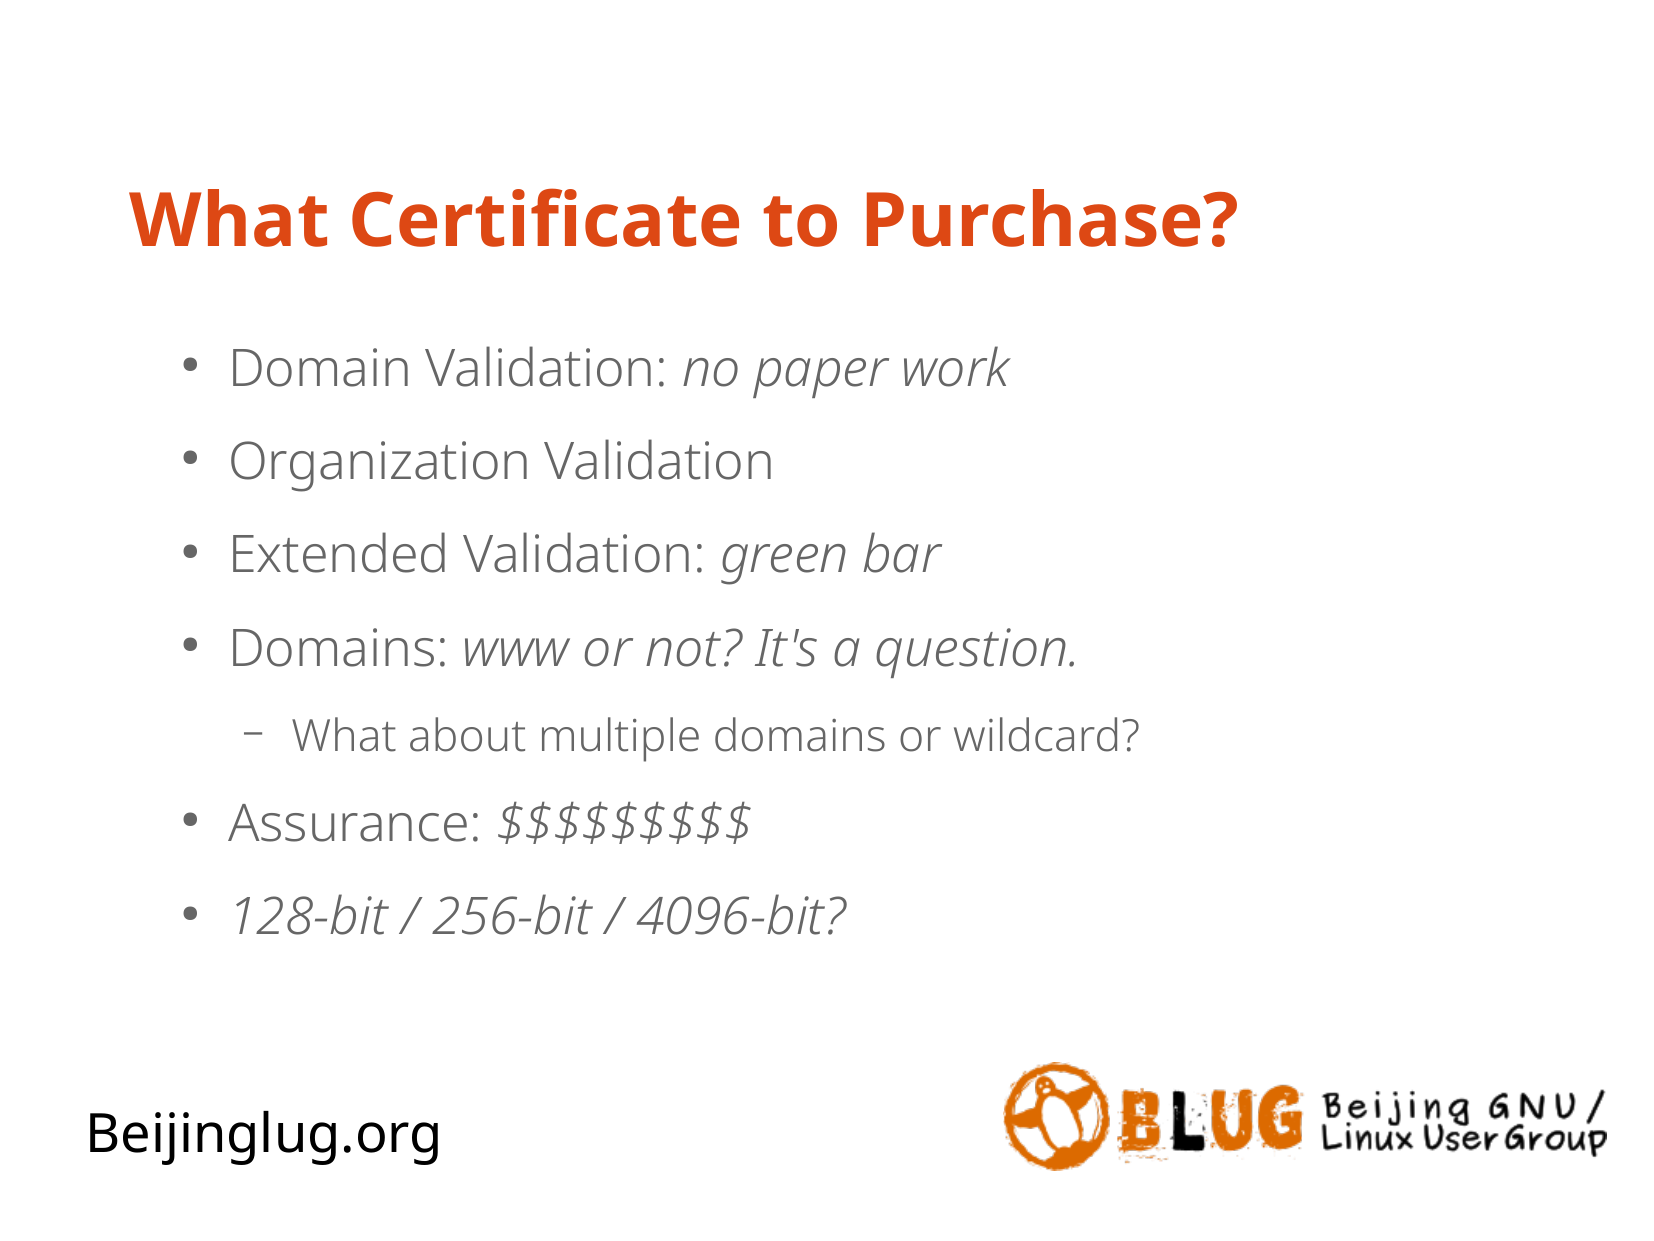

# What Certificate to Purchase?
Domain Validation: no paper work
Organization Validation
Extended Validation: green bar
Domains: www or not? It's a question.
What about multiple domains or wildcard?
Assurance: $$$$$$$$$
128-bit / 256-bit / 4096-bit?